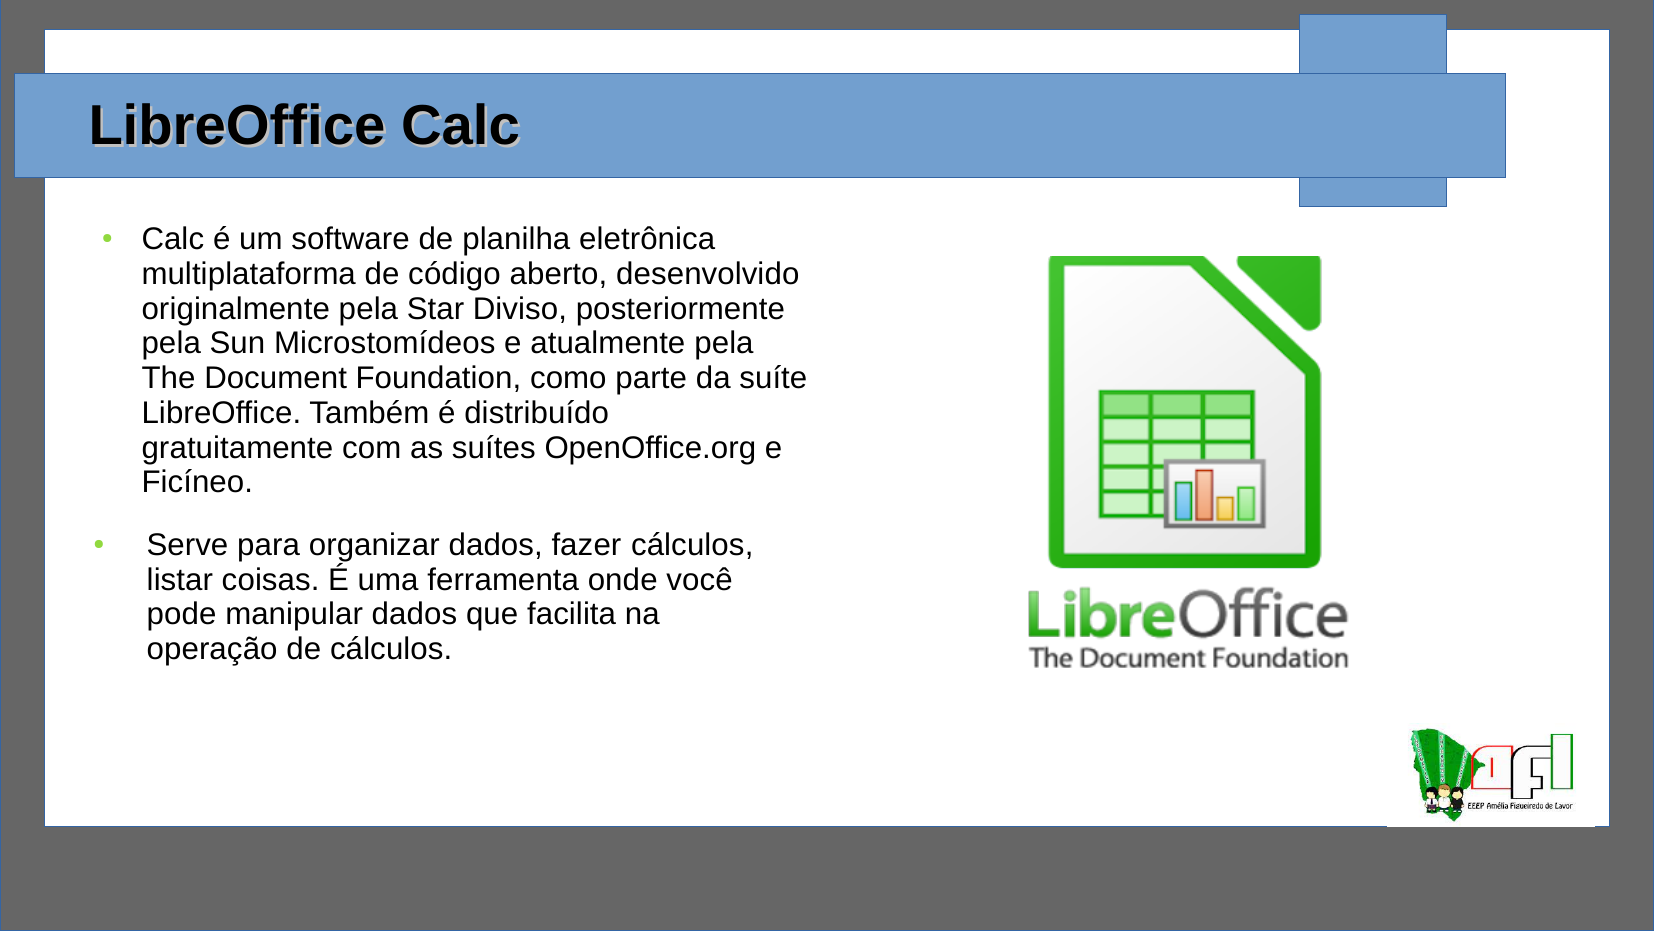

# LibreOffice Calc
Calc é um software de planilha eletrônica multiplataforma de código aberto, desenvolvido originalmente pela Star Diviso, posteriormente pela Sun Microstomídeos e atualmente pela The Document Foundation, como parte da suíte LibreOffice. Também é distribuído gratuitamente com as suítes OpenOffice.org e Ficíneo.
Serve para organizar dados, fazer cálculos, listar coisas. É uma ferramenta onde você pode manipular dados que facilita na operação de cálculos.